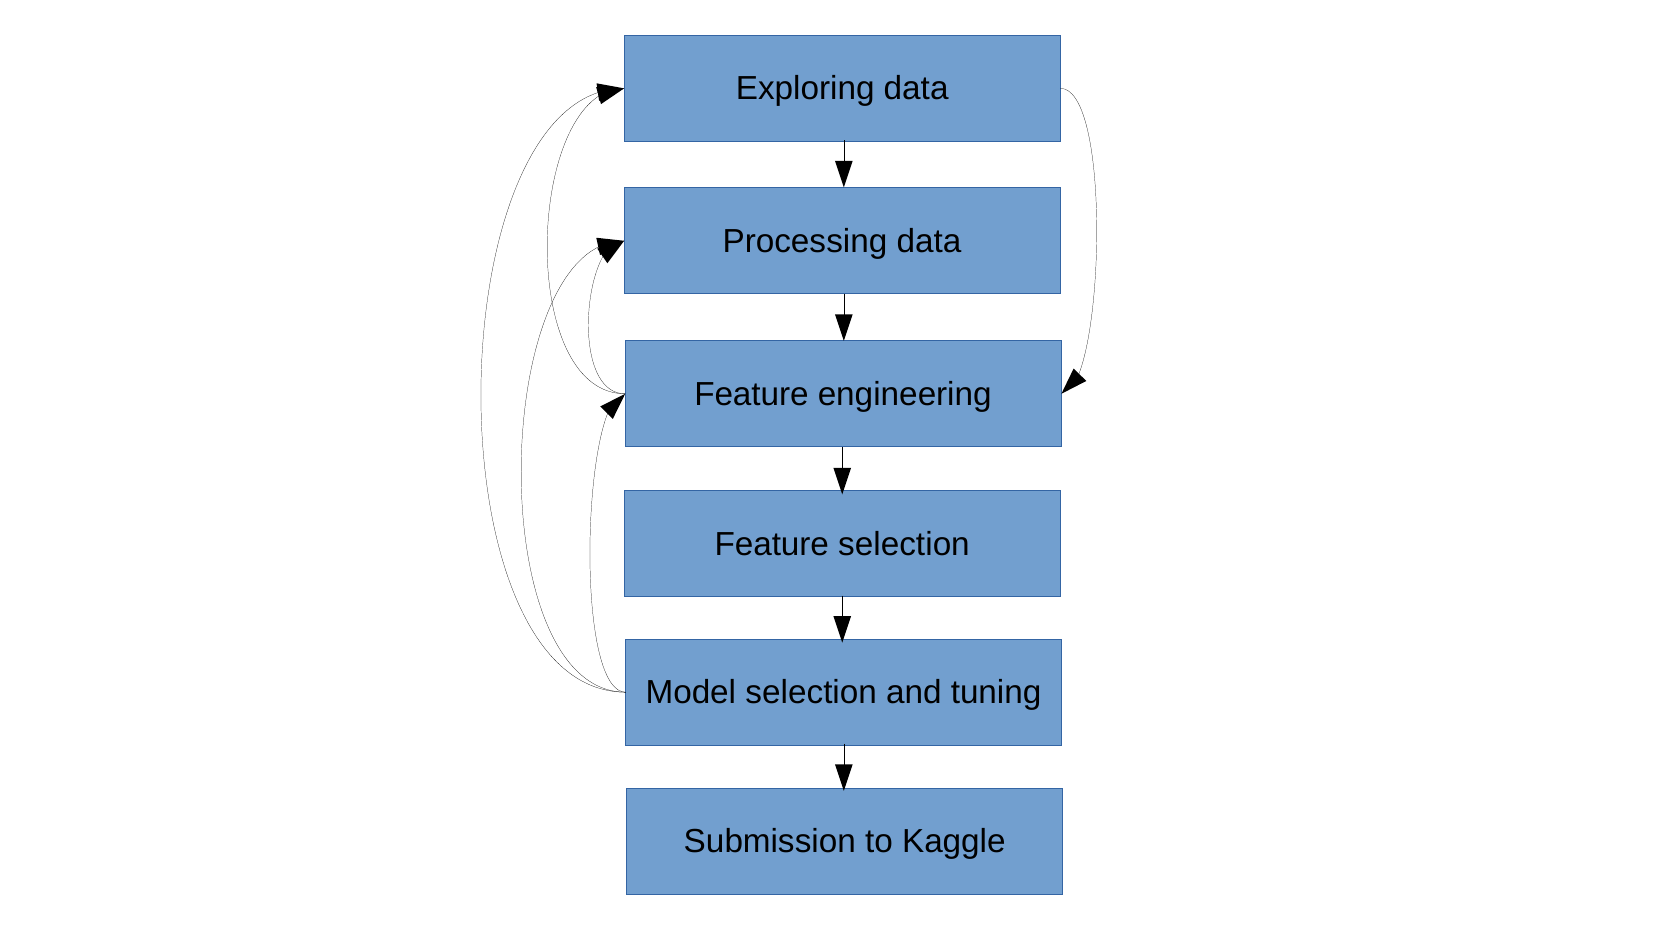

Exploring data
Processing data
Feature engineering
Feature selection
Model selection and tuning
Submission to Kaggle